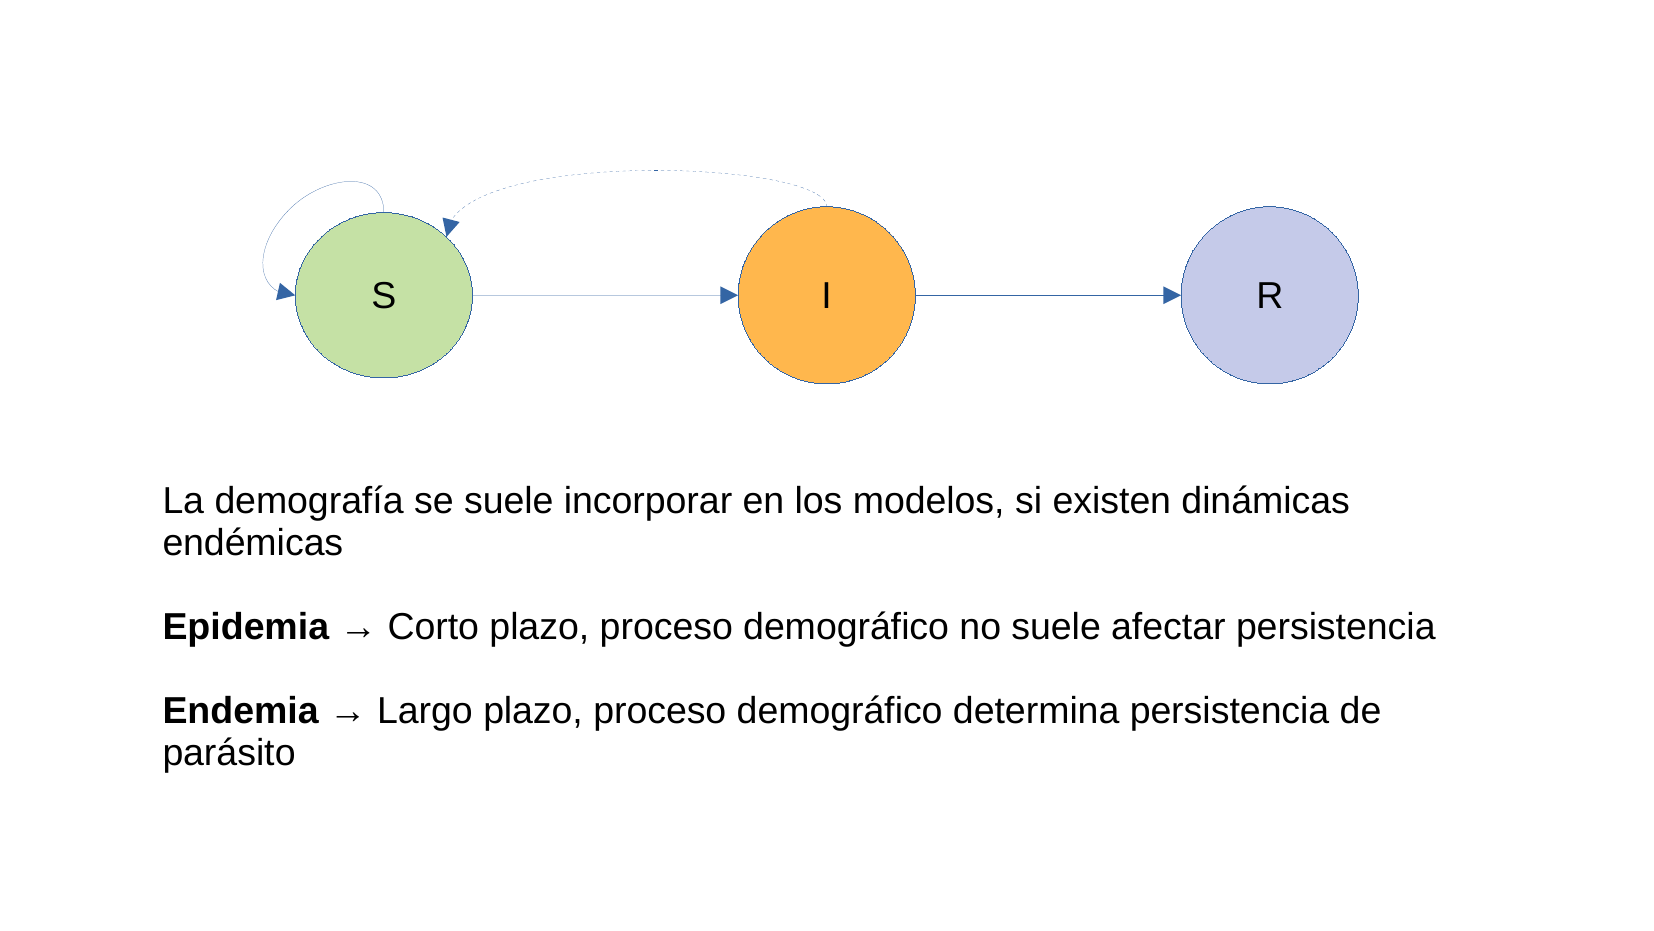

I
R
S
La demografía se suele incorporar en los modelos, si existen dinámicas endémicas
Epidemia → Corto plazo, proceso demográfico no suele afectar persistencia
Endemia → Largo plazo, proceso demográfico determina persistencia de parásito